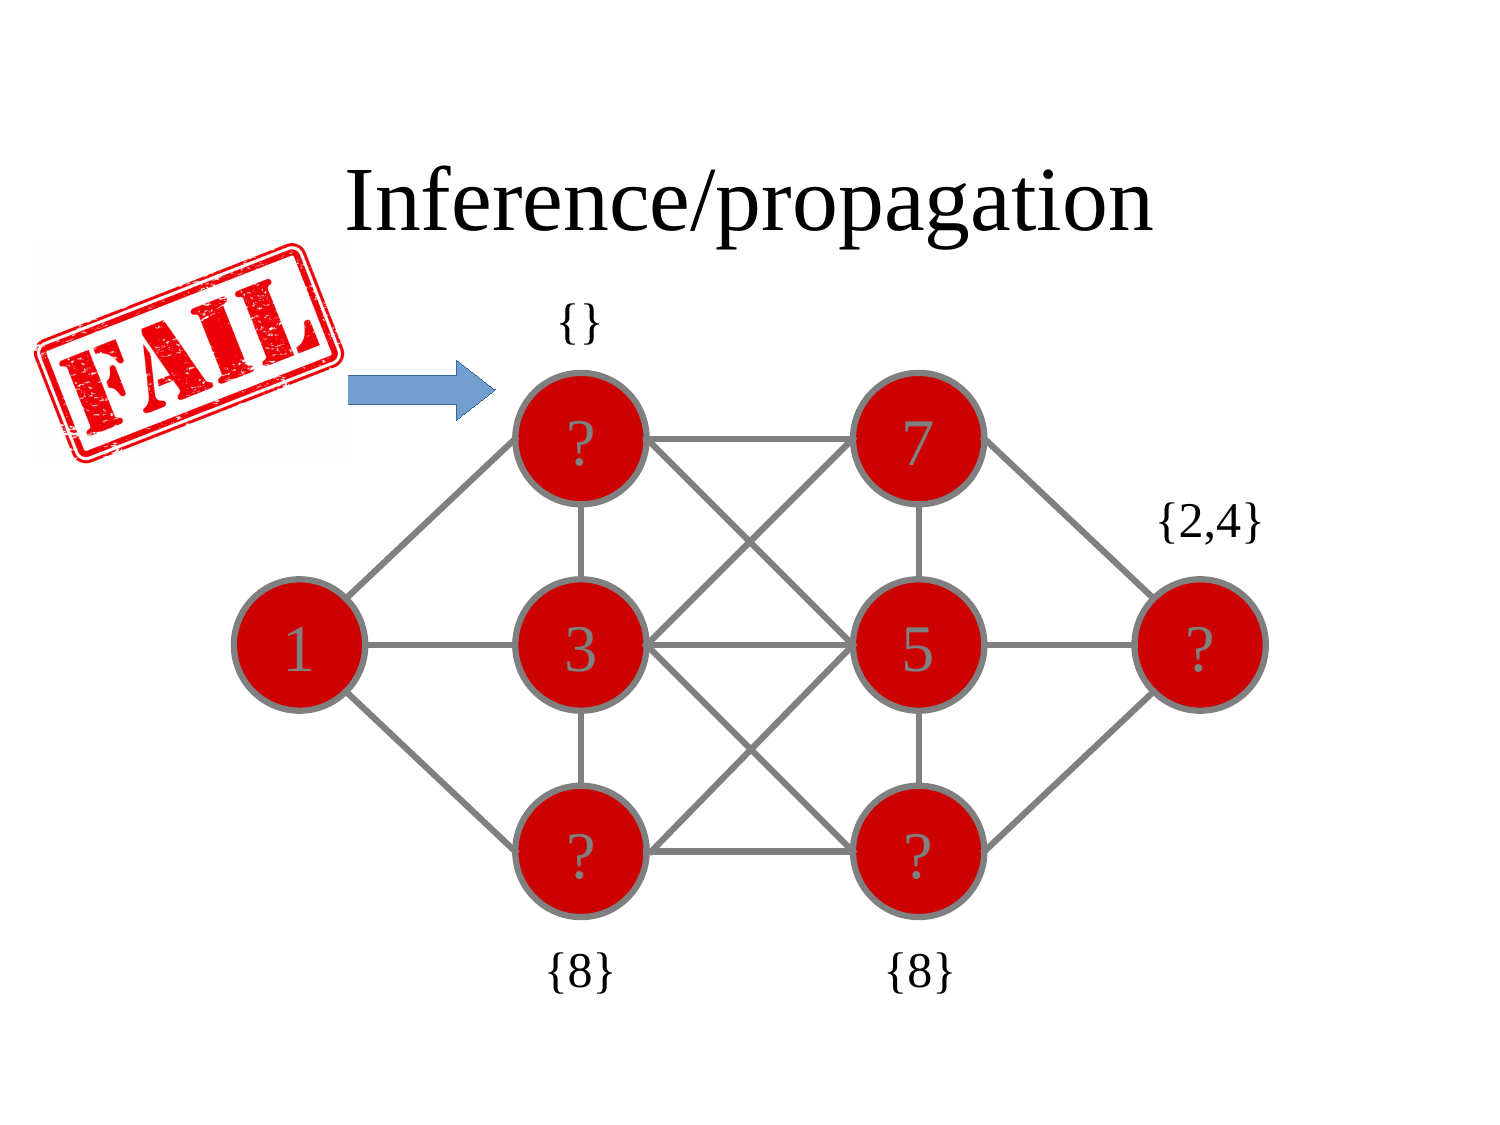

# Inference/propagation
{}
?
7
1
3
5
?
?
?
{2,4}
{8}
{8}